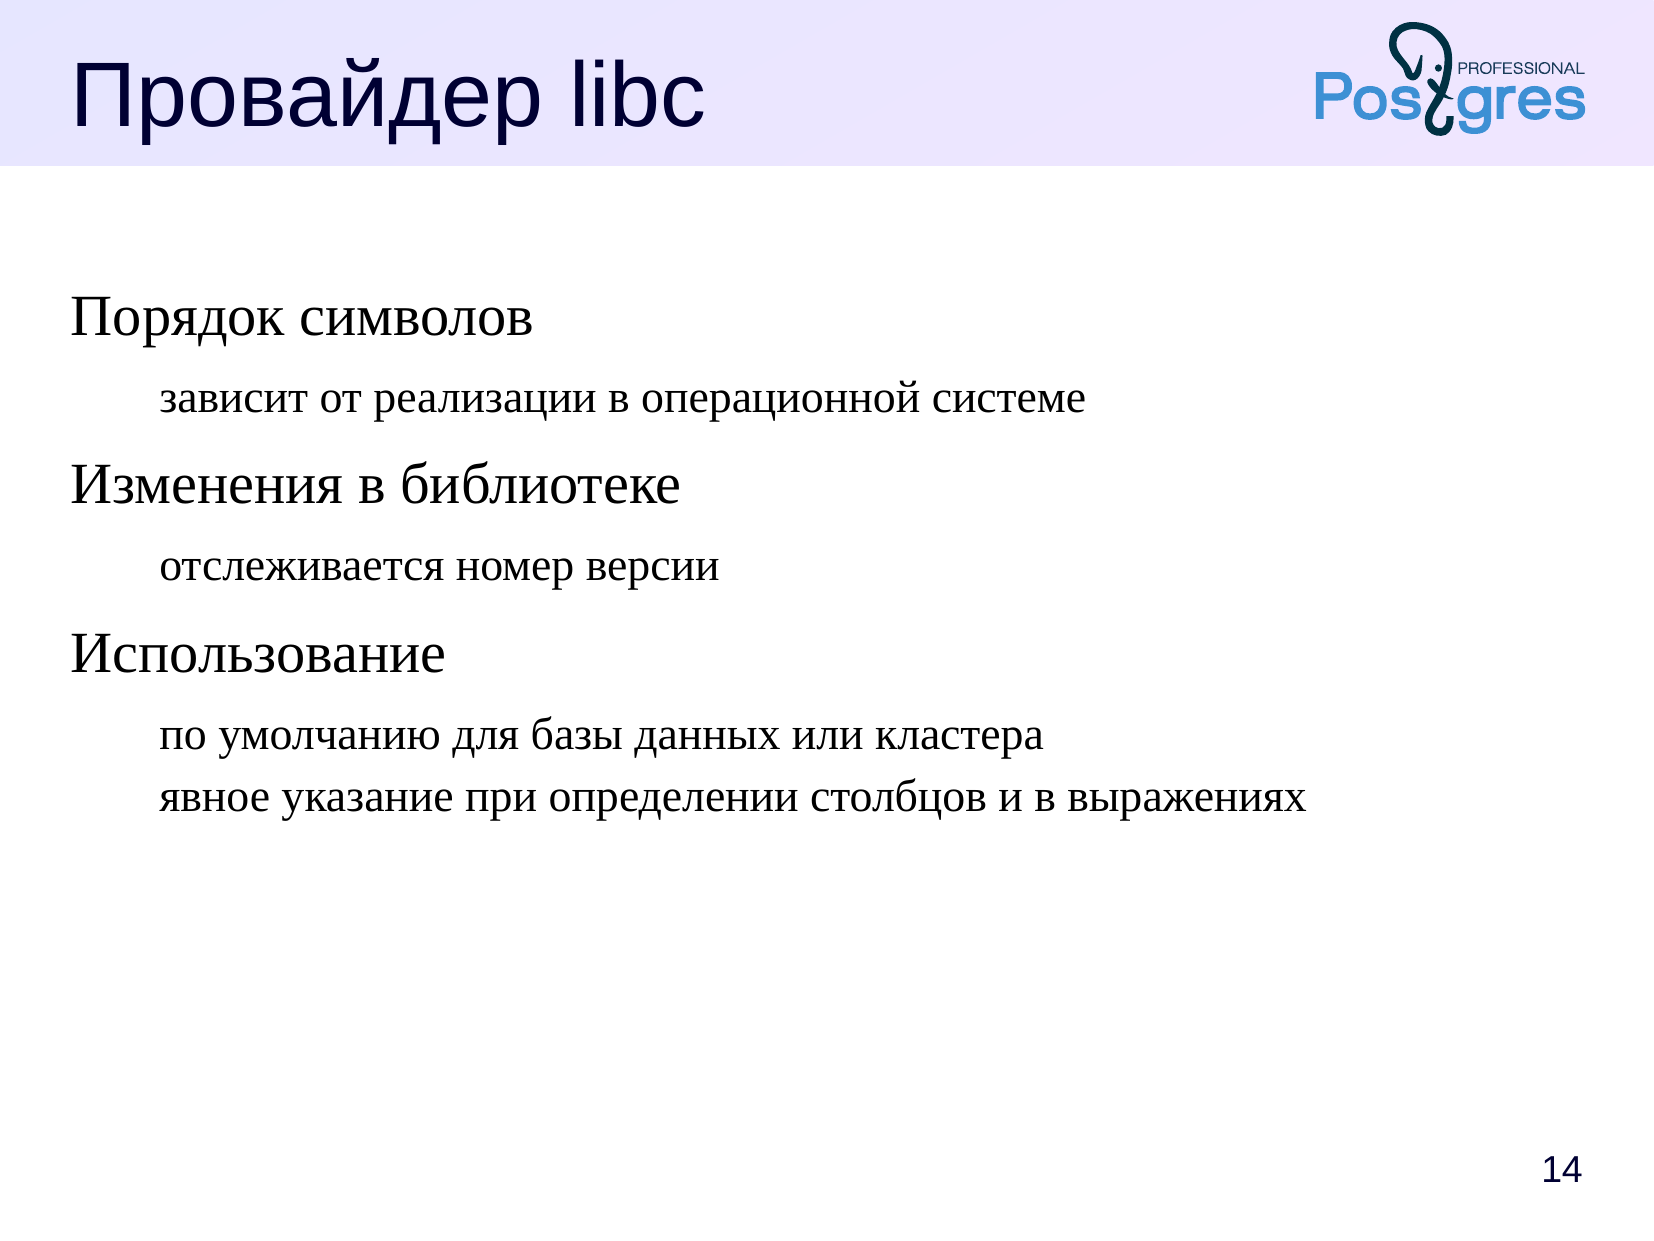

# Провайдер libc
Порядок символов
зависит от реализации в операционной системе
Изменения в библиотеке
отслеживается номер версии
Использование
по умолчанию для базы данных или кластера
явное указание при определении столбцов и в выражениях